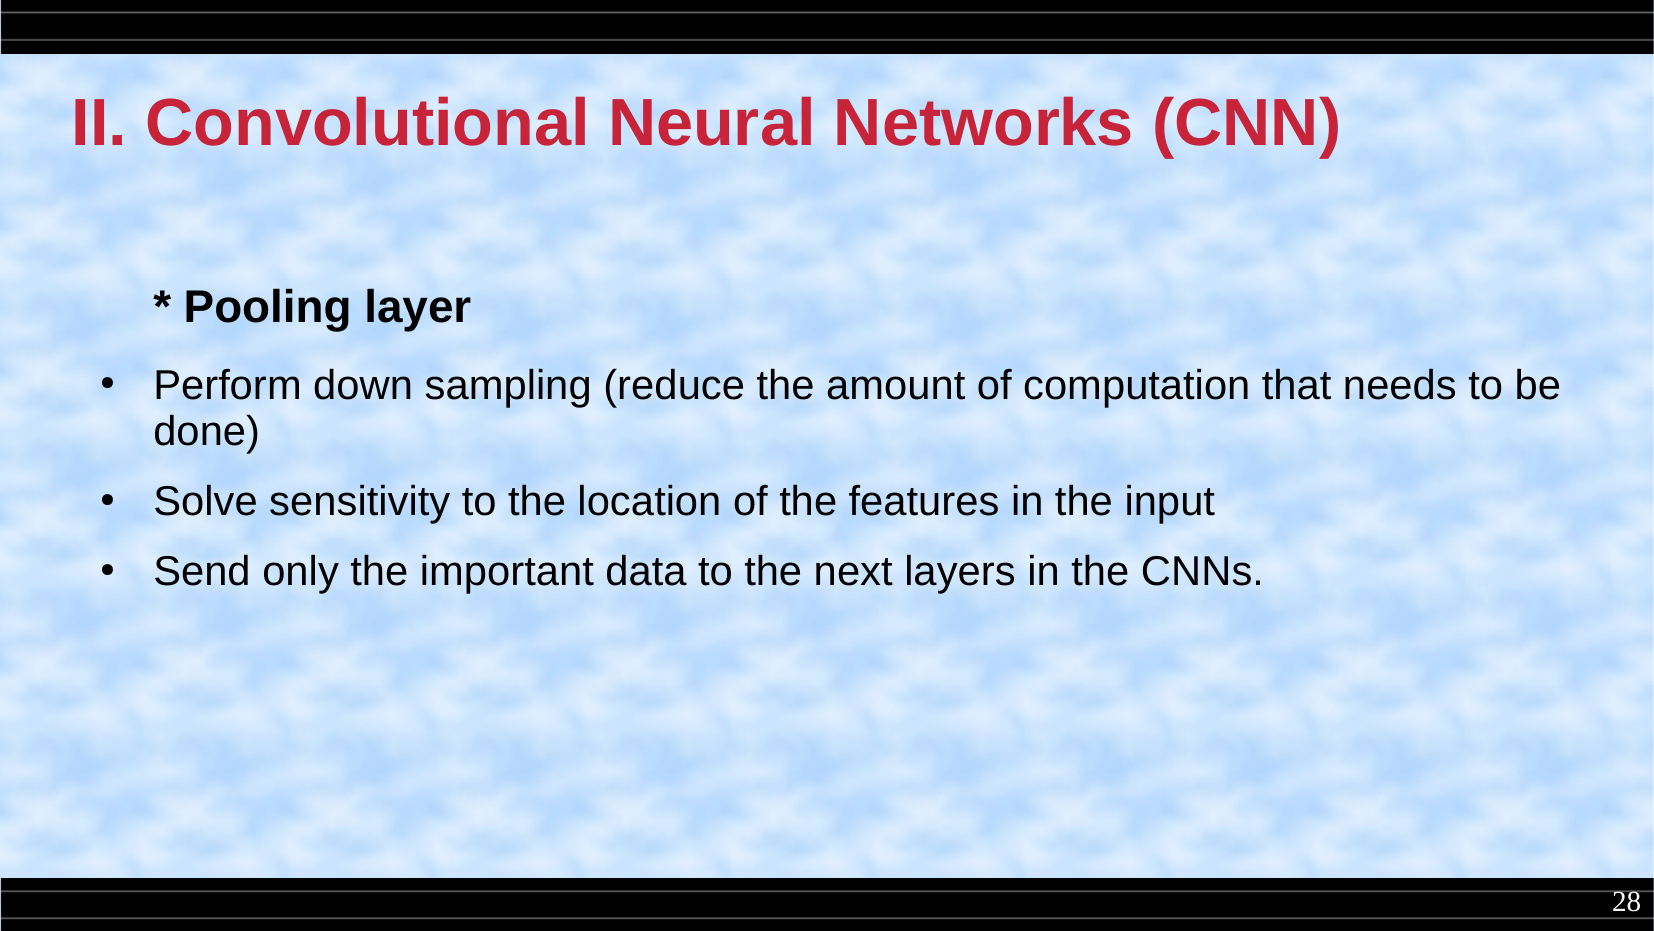

# II. Convolutional Neural Networks (CNN)
* Pooling layer
Perform down sampling (reduce the amount of computation that needs to be done)
Solve sensitivity to the location of the features in the input
Send only the important data to the next layers in the CNNs.